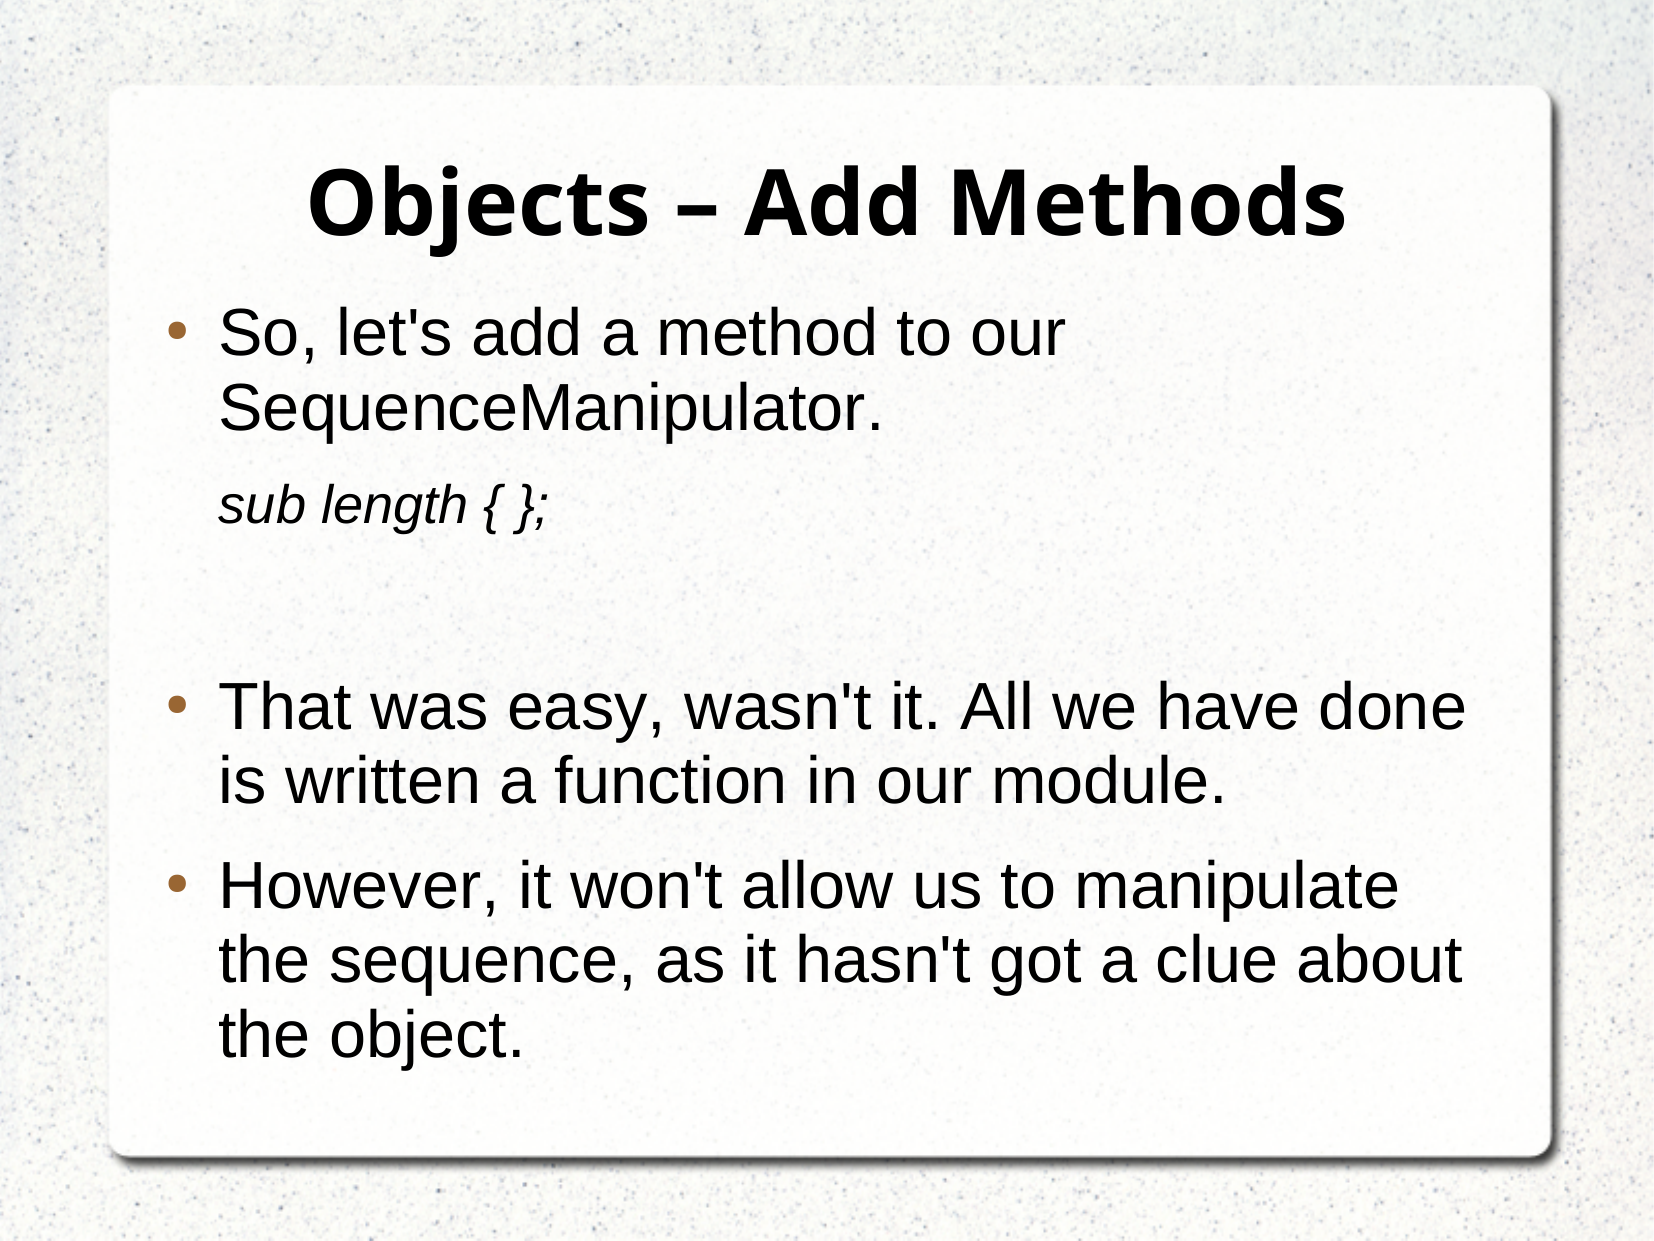

# Objects – Add Methods
So, let's add a method to our SequenceManipulator.
sub length { };
That was easy, wasn't it. All we have done is written a function in our module.
However, it won't allow us to manipulate the sequence, as it hasn't got a clue about the object.